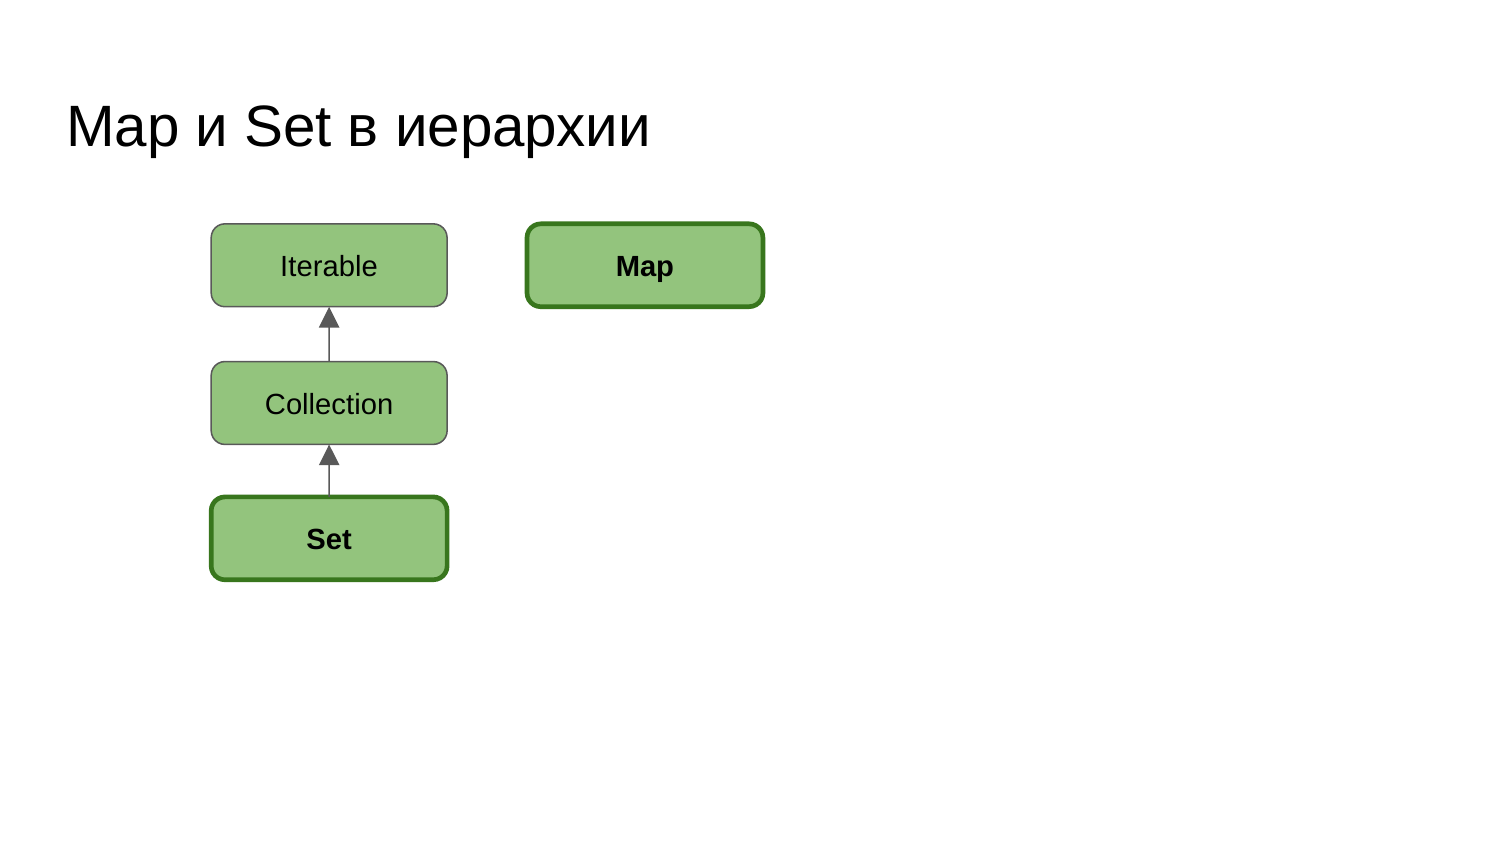

# Map и Set в иерархии
Iterable
Map
Collection
Set